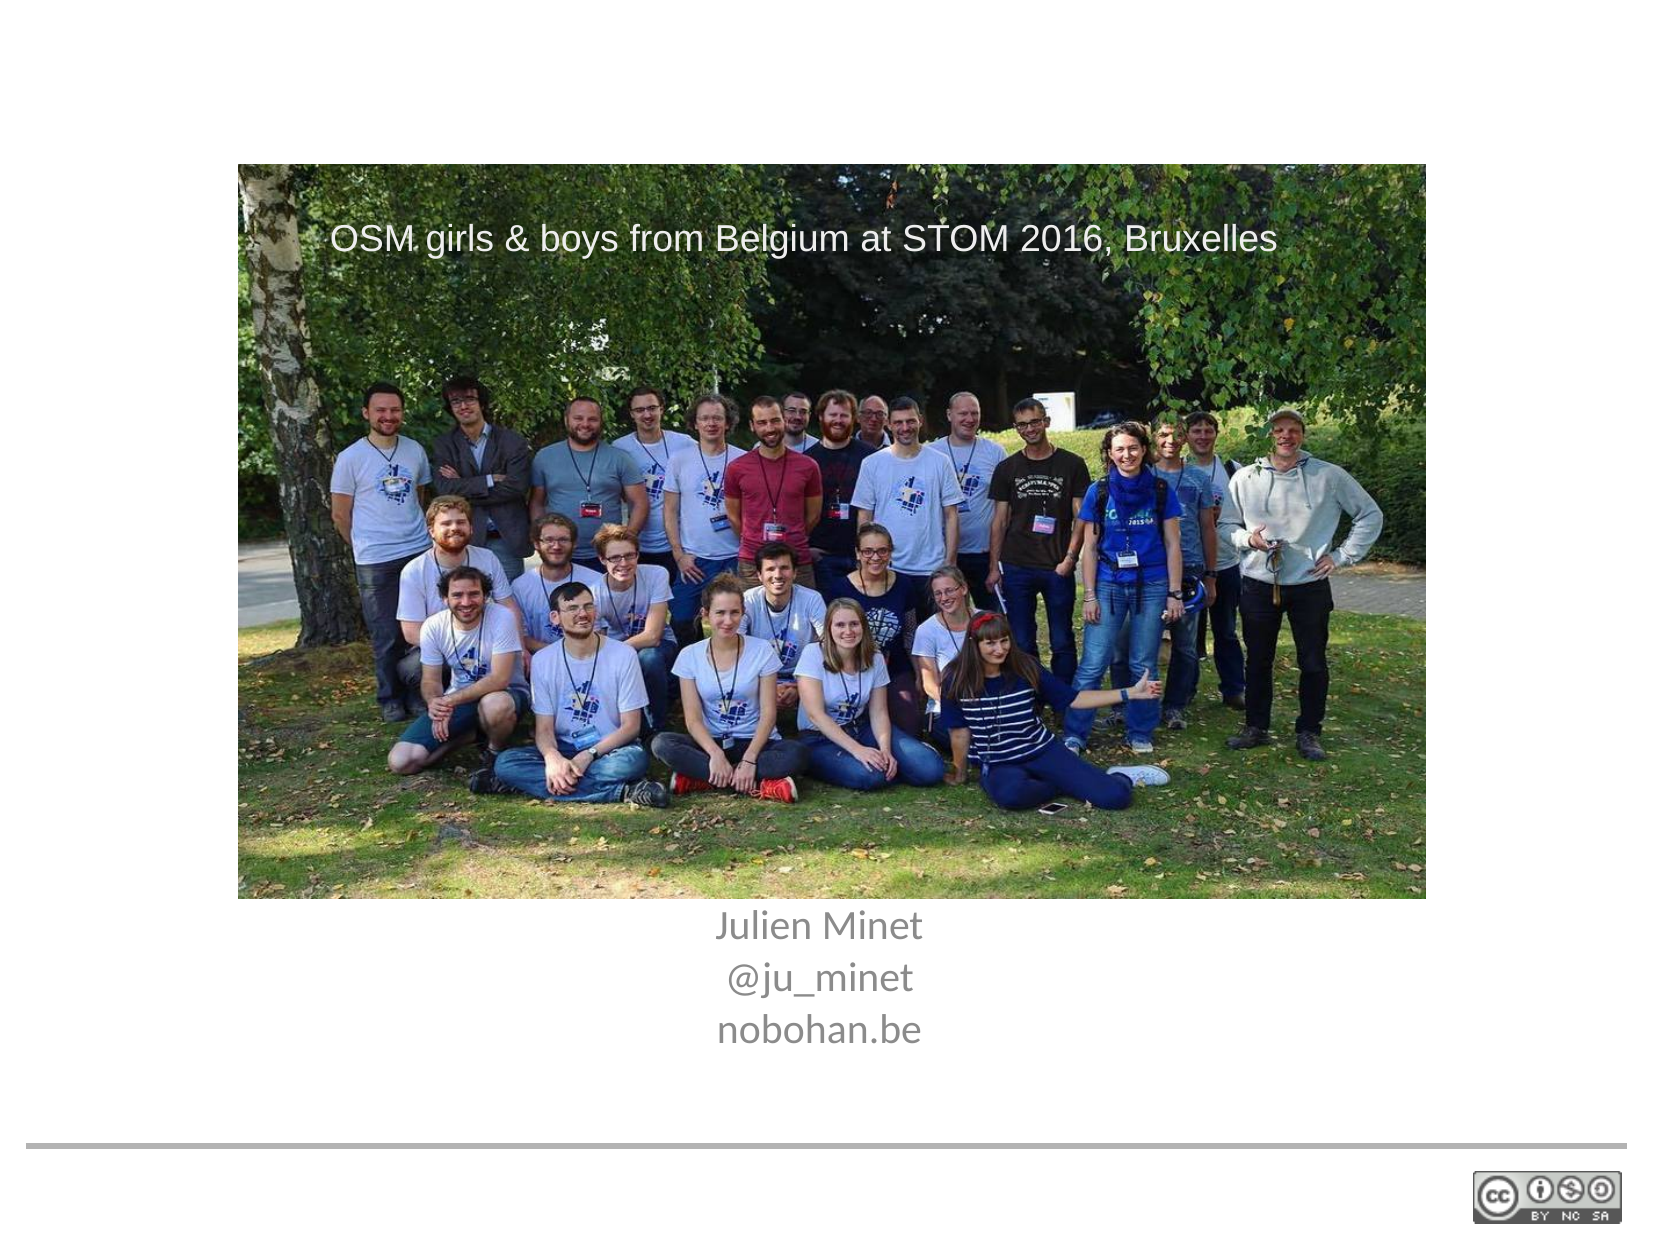

#
OSM girls & boys from Belgium at STOM 2016, Bruxelles
Julien Minet
@ju_minet
nobohan.be